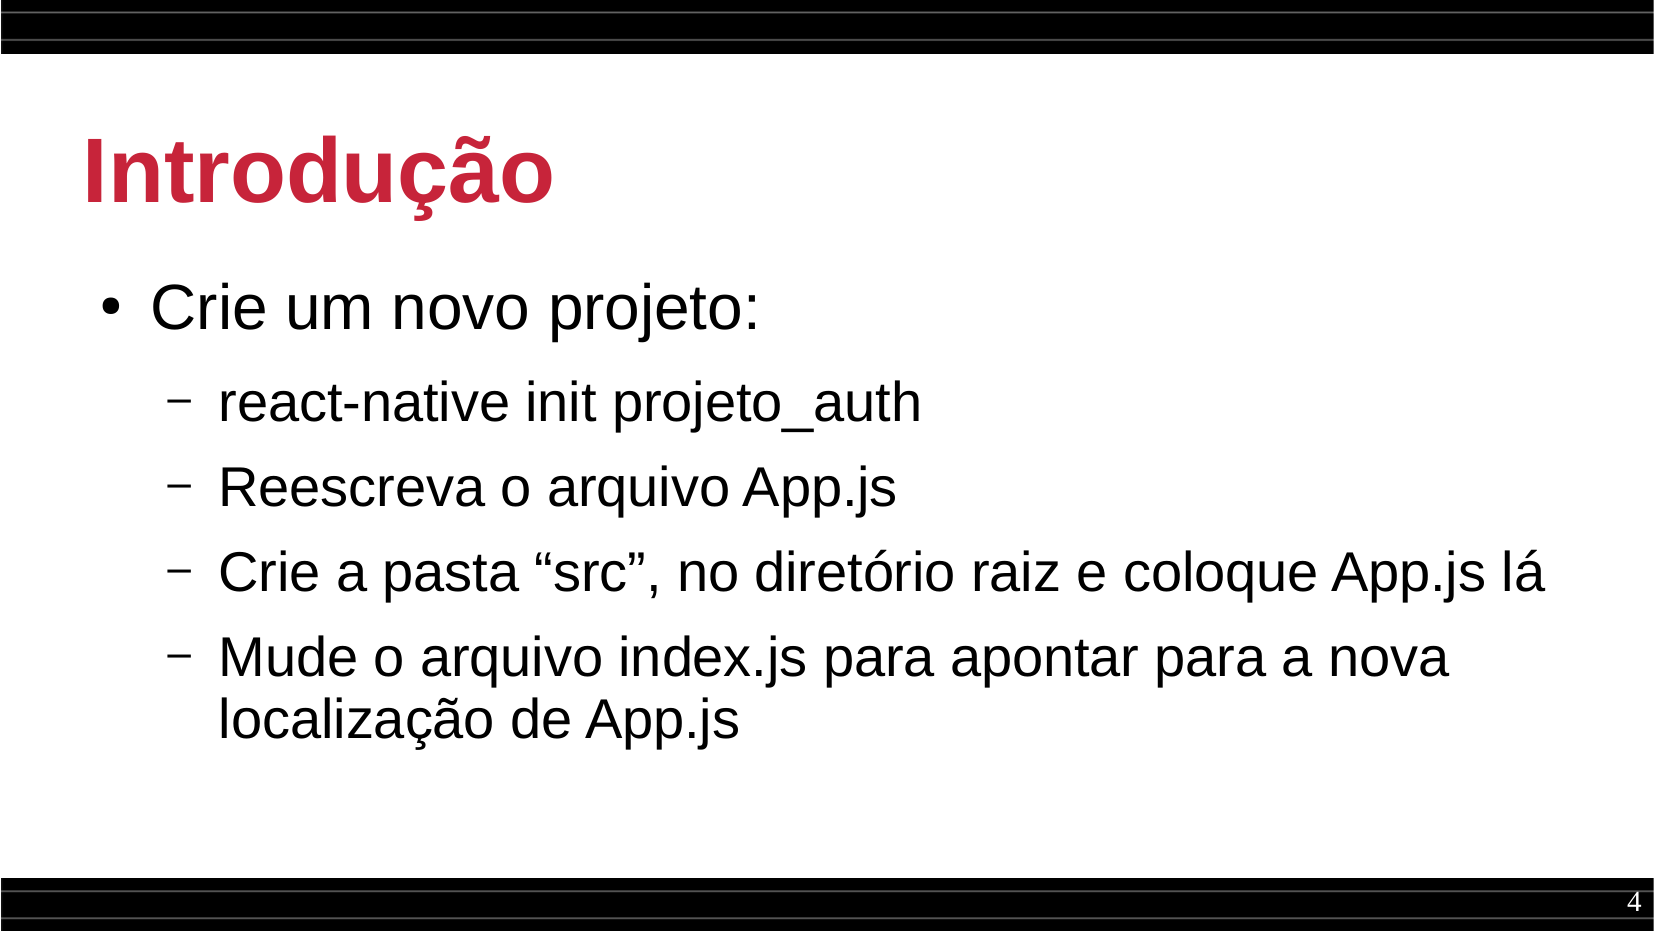

# Introdução
Crie um novo projeto:
react-native init projeto_auth
Reescreva o arquivo App.js
Crie a pasta “src”, no diretório raiz e coloque App.js lá
Mude o arquivo index.js para apontar para a nova localização de App.js